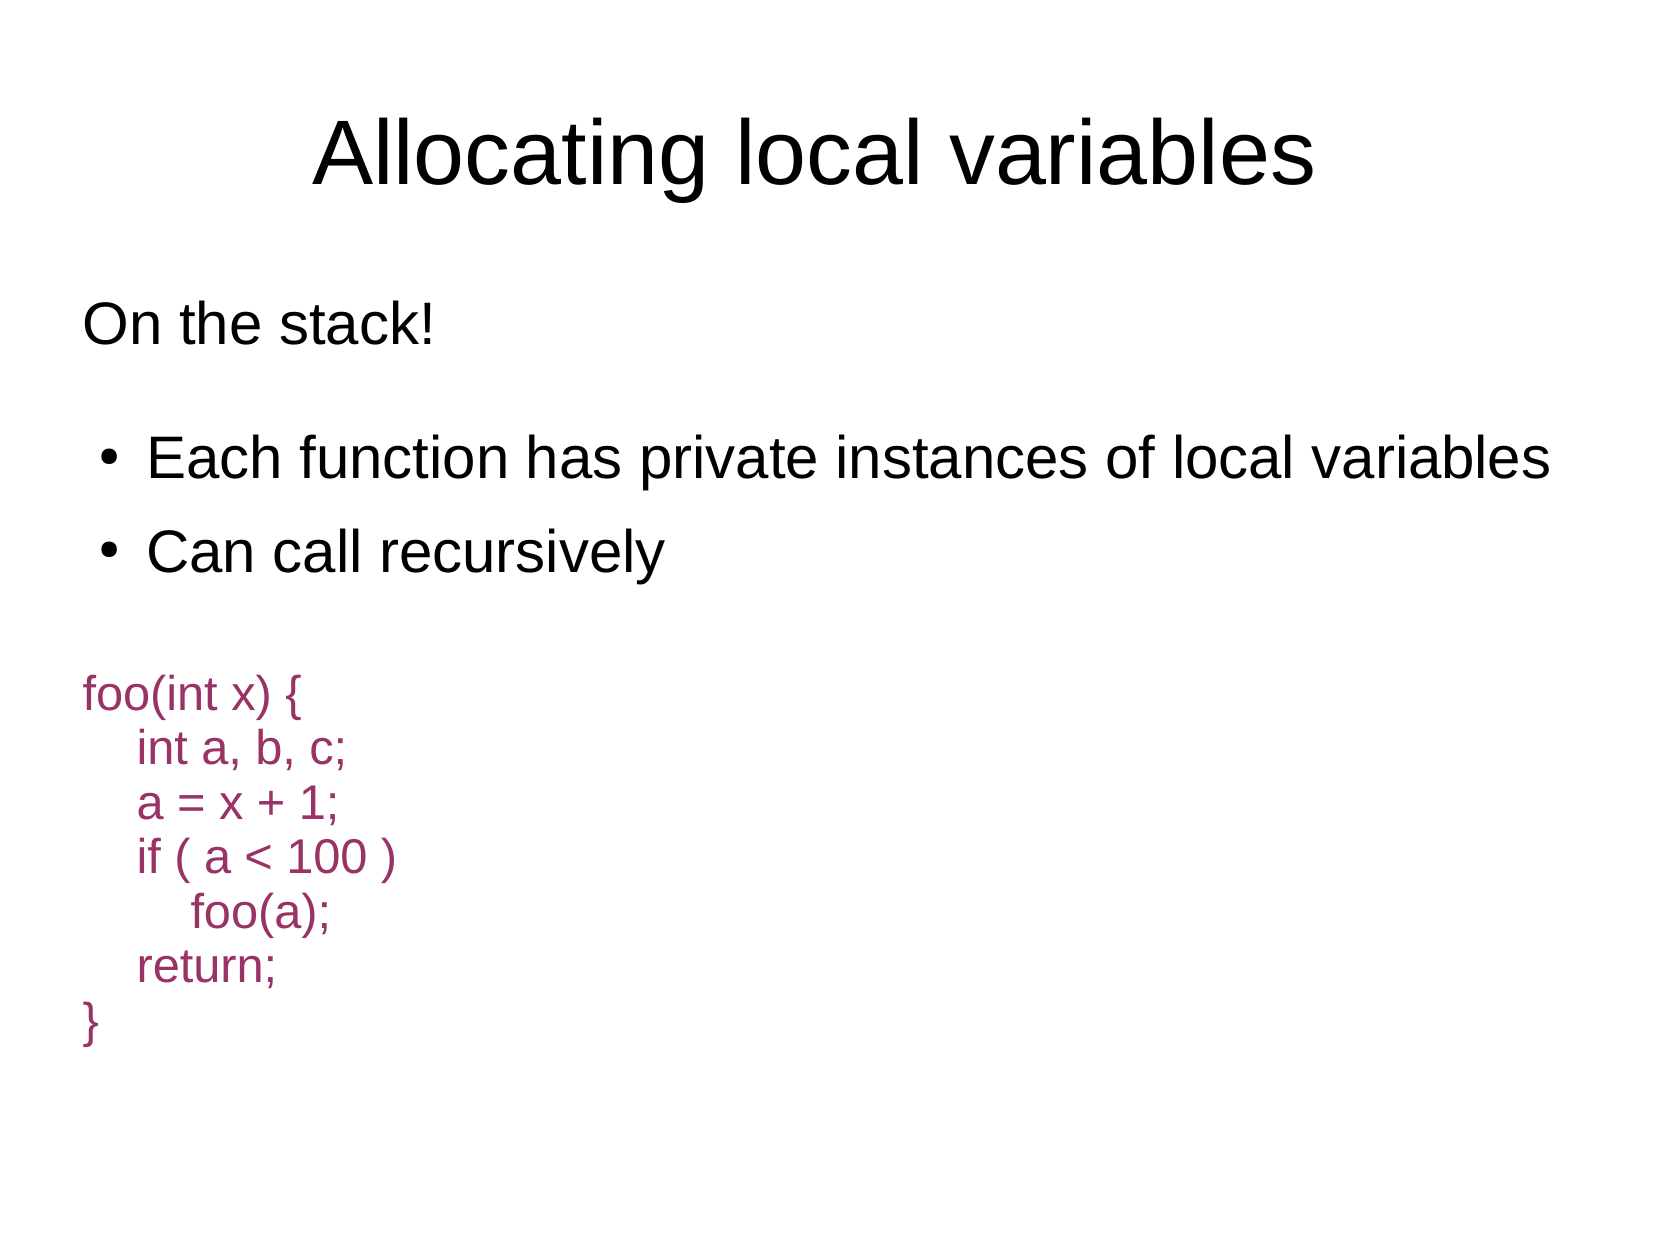

# Allocating local variables
On the stack!
Each function has private instances of local variables
Can call recursively
foo(int x) {
 int a, b, c;
 a = x + 1;
 if ( a < 100 )
 foo(a);
 return;
}